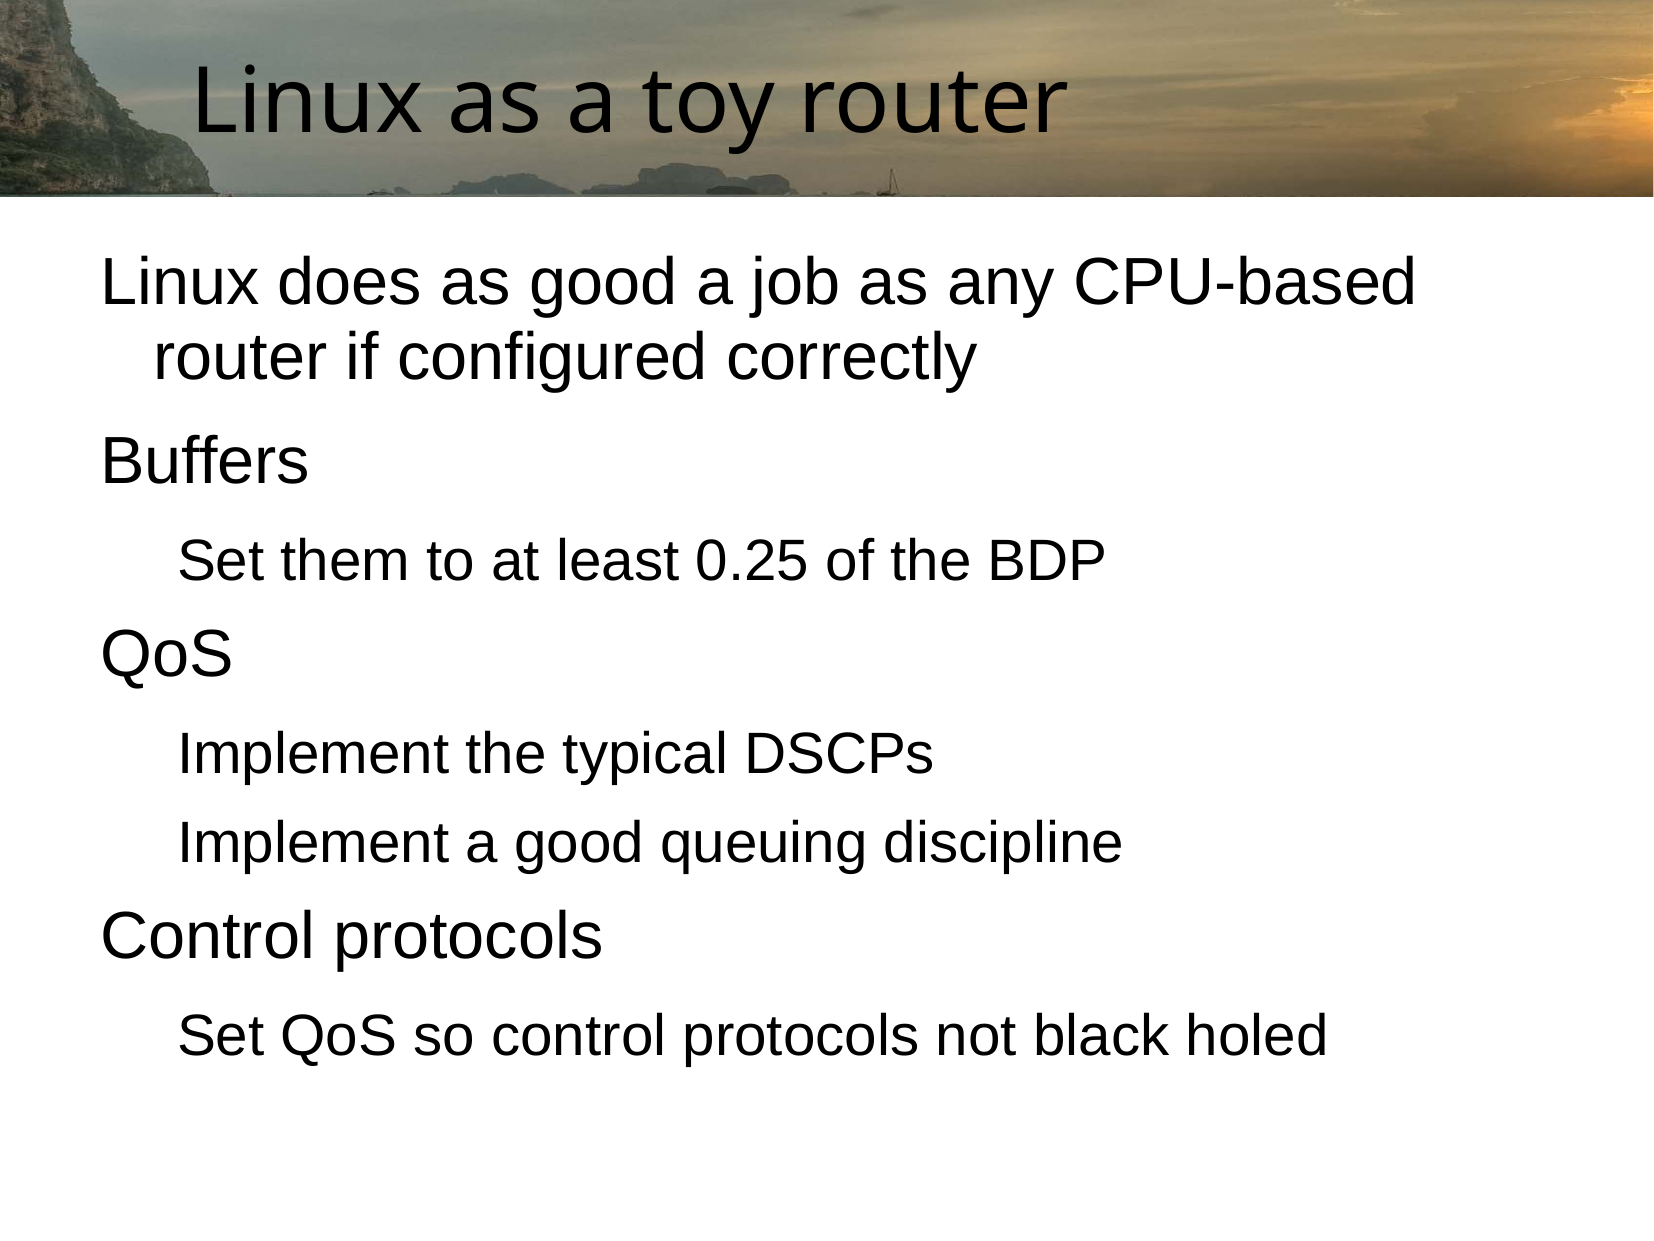

# Linux as a toy router
Linux does as good a job as any CPU-based router if configured correctly
Buffers
Set them to at least 0.25 of the BDP
QoS
Implement the typical DSCPs
Implement a good queuing discipline
Control protocols
Set QoS so control protocols not black holed